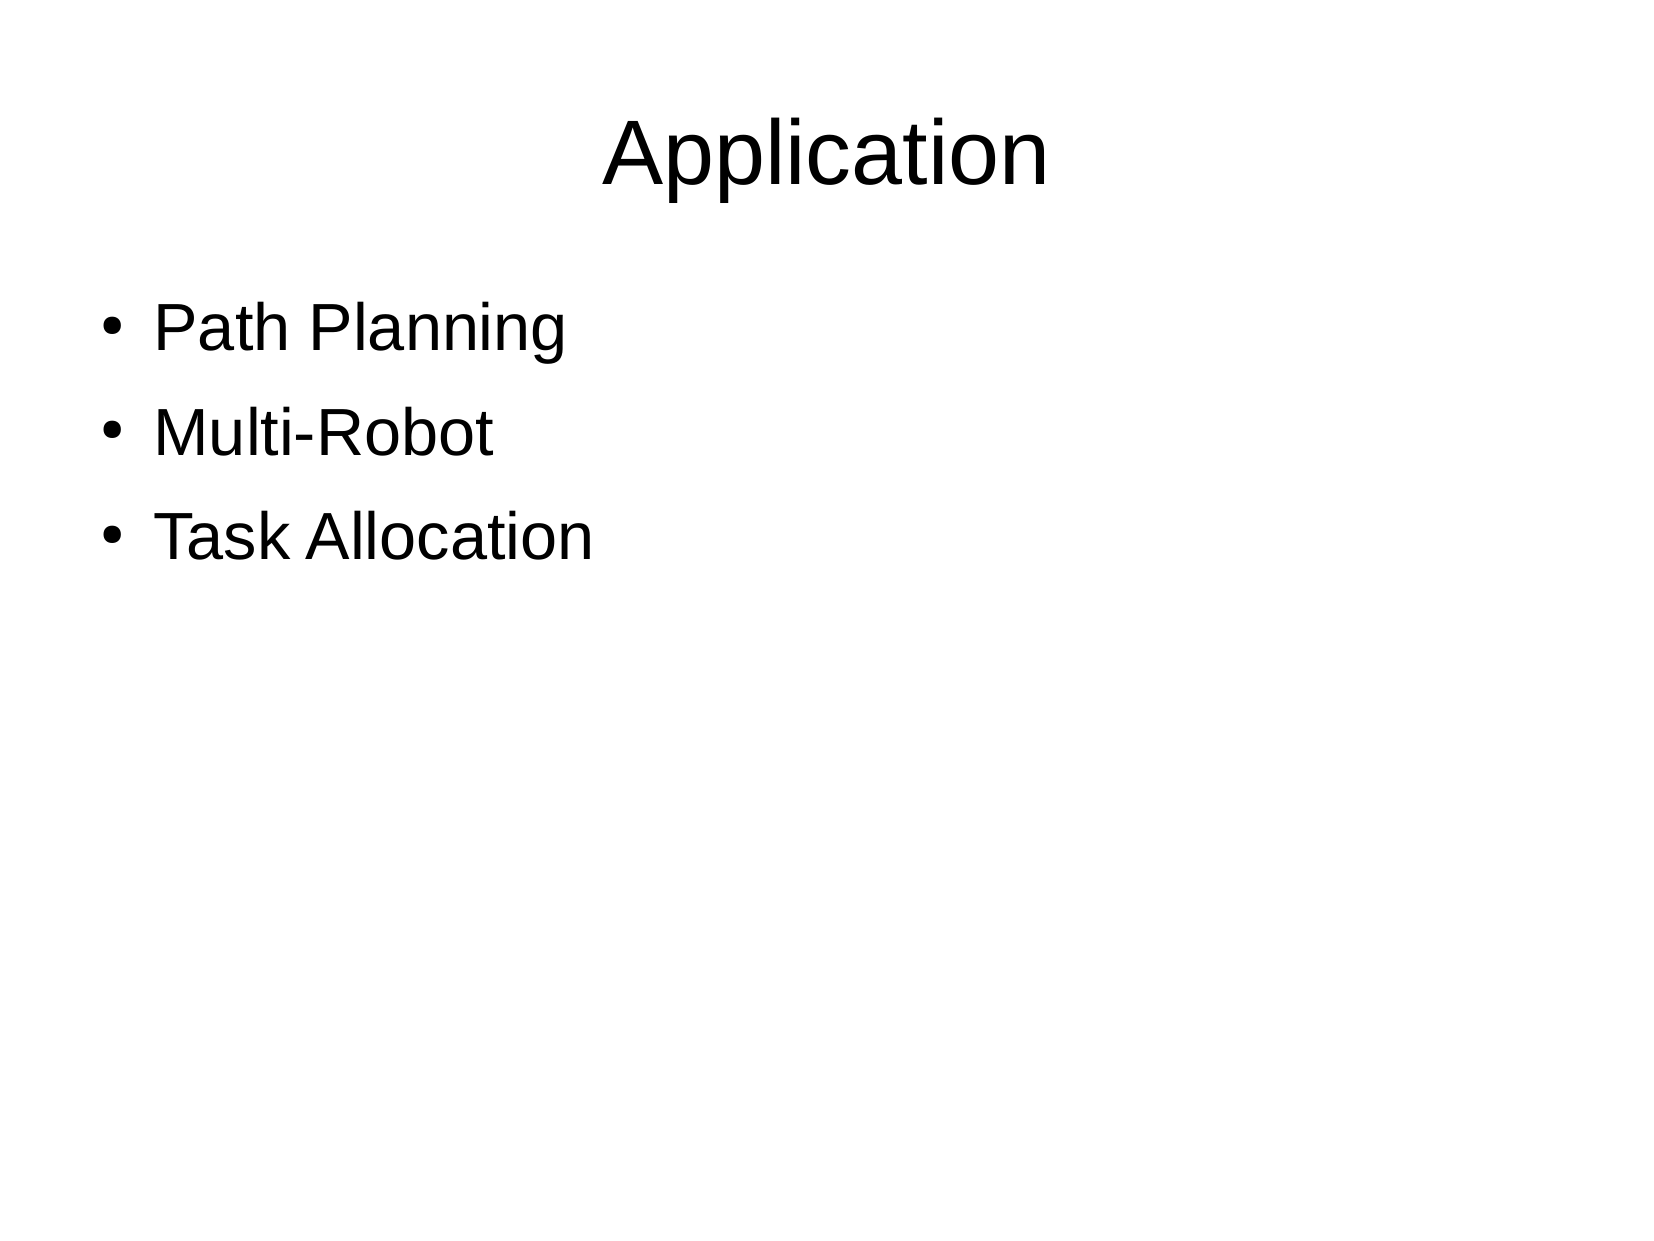

# Application
Path Planning
Multi-Robot
Task Allocation